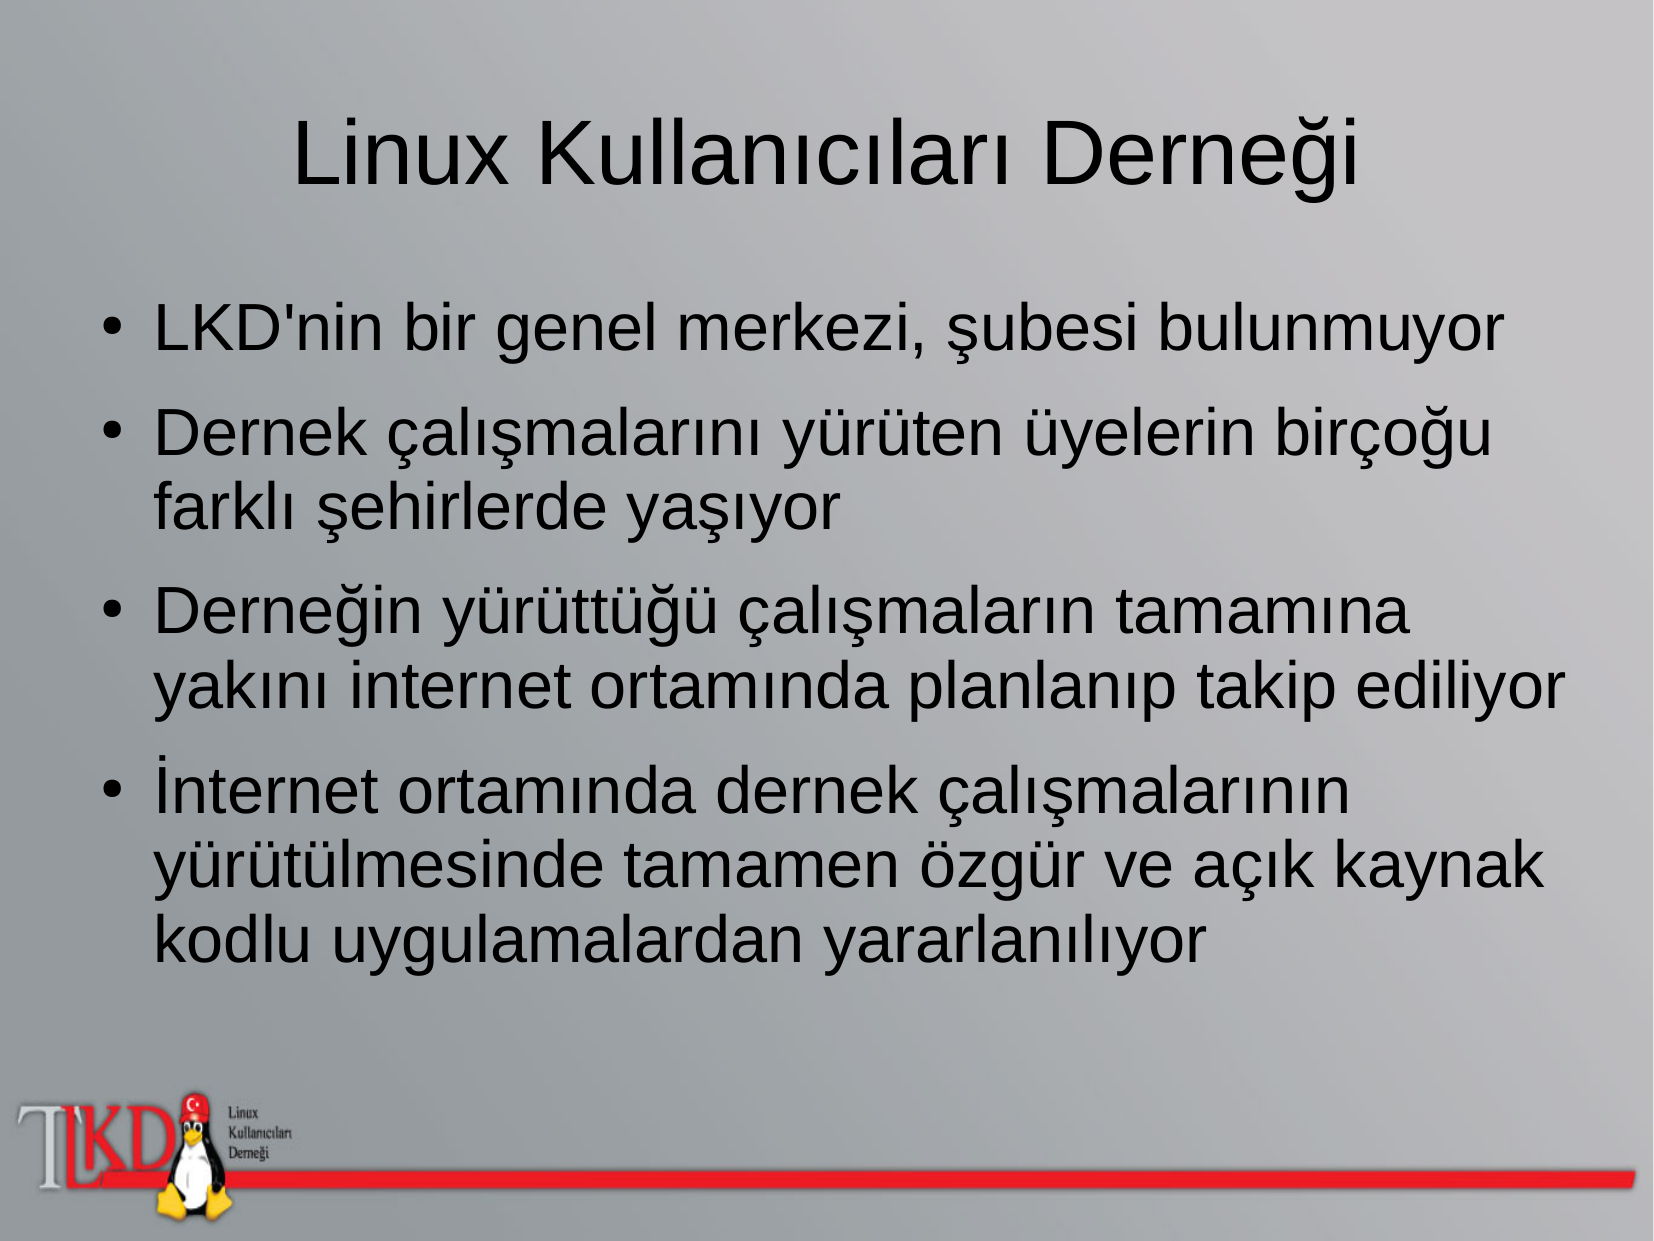

# Linux Kullanıcıları Derneği
LKD'nin bir genel merkezi, şubesi bulunmuyor
Dernek çalışmalarını yürüten üyelerin birçoğu farklı şehirlerde yaşıyor
Derneğin yürüttüğü çalışmaların tamamına yakını internet ortamında planlanıp takip ediliyor
İnternet ortamında dernek çalışmalarının yürütülmesinde tamamen özgür ve açık kaynak kodlu uygulamalardan yararlanılıyor